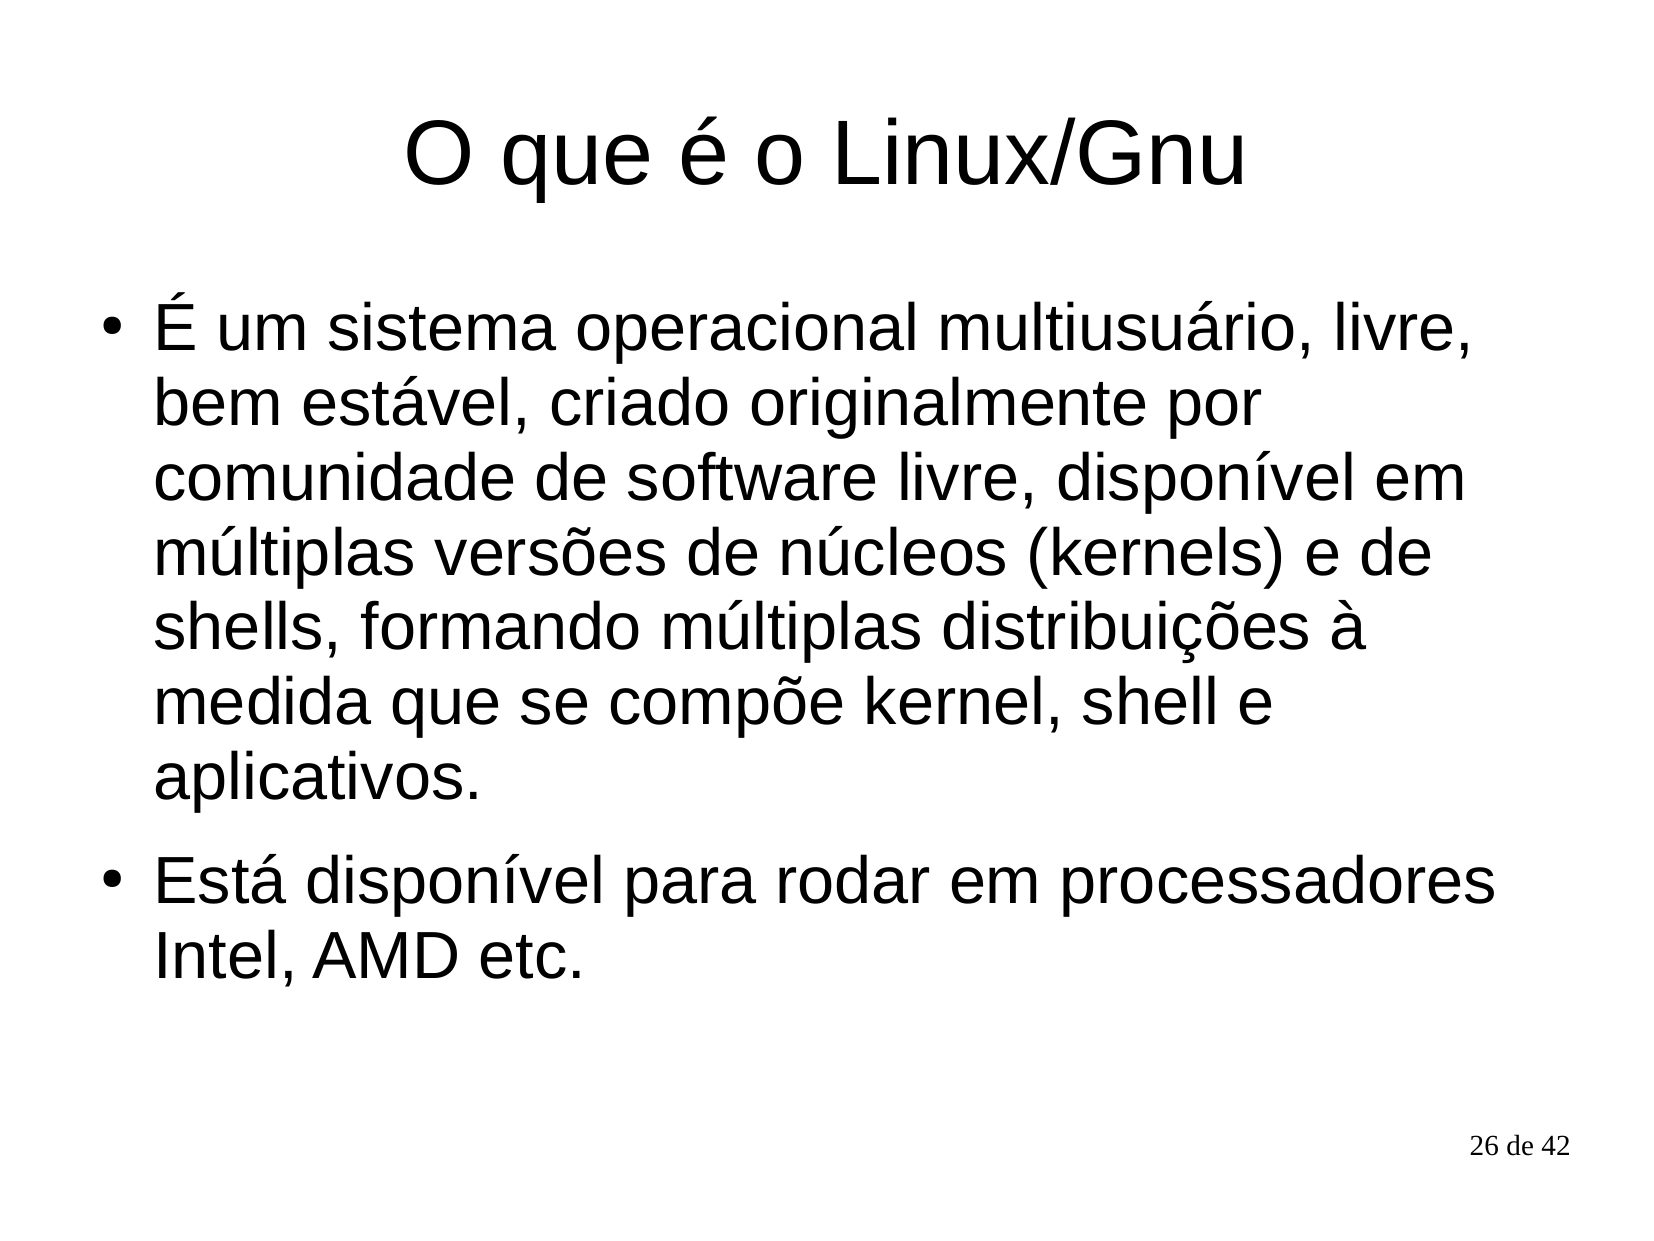

# O que é o Linux/Gnu
É um sistema operacional multiusuário, livre, bem estável, criado originalmente por comunidade de software livre, disponível em múltiplas versões de núcleos (kernels) e de shells, formando múltiplas distribuições à medida que se compõe kernel, shell e aplicativos.
Está disponível para rodar em processadores Intel, AMD etc.
26